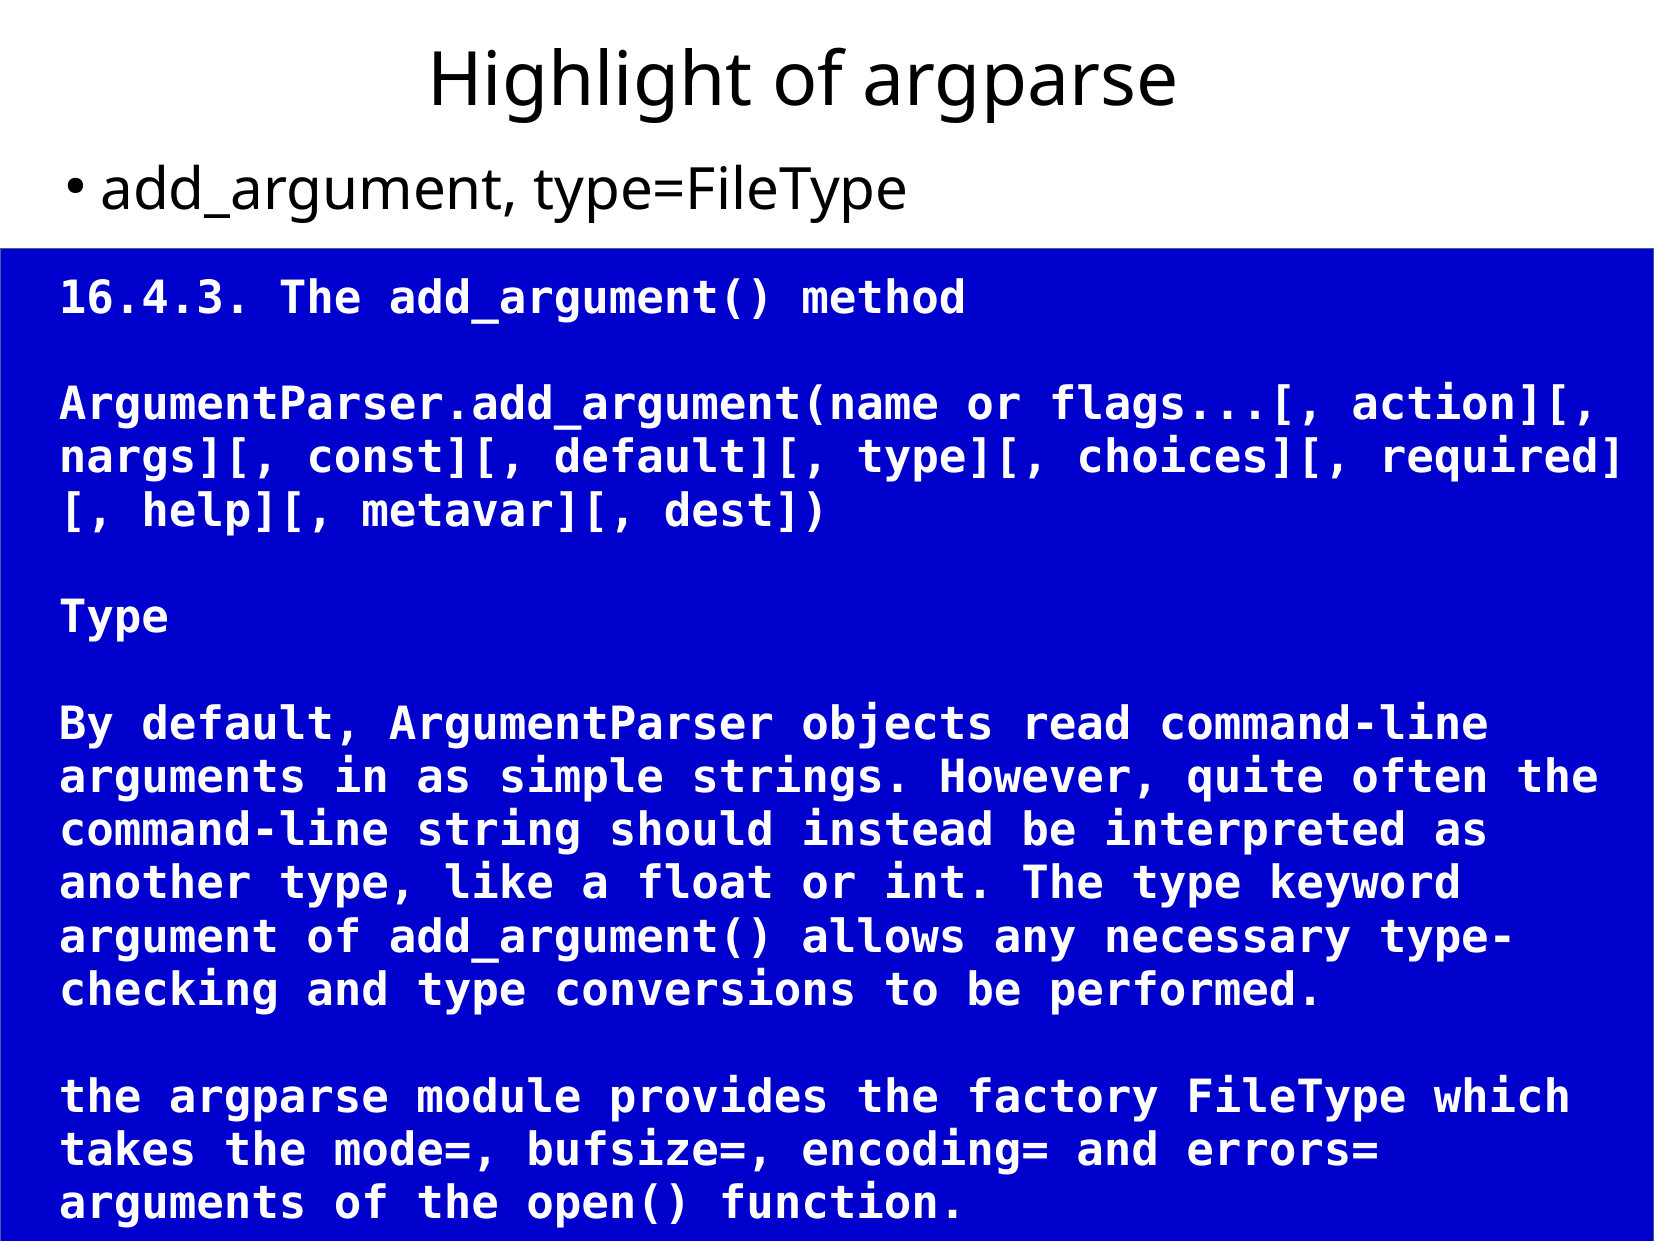

# Highlight of argparse
add_argument, type=FileType
16.4.3. The add_argument() method
ArgumentParser.add_argument(name or flags...[, action][, nargs][, const][, default][, type][, choices][, required][, help][, metavar][, dest])
Type
By default, ArgumentParser objects read command-line arguments in as simple strings. However, quite often the command-line string should instead be interpreted as another type, like a float or int. The type keyword argument of add_argument() allows any necessary type-checking and type conversions to be performed.
the argparse module provides the factory FileType which takes the mode=, bufsize=, encoding= and errors= arguments of the open() function.